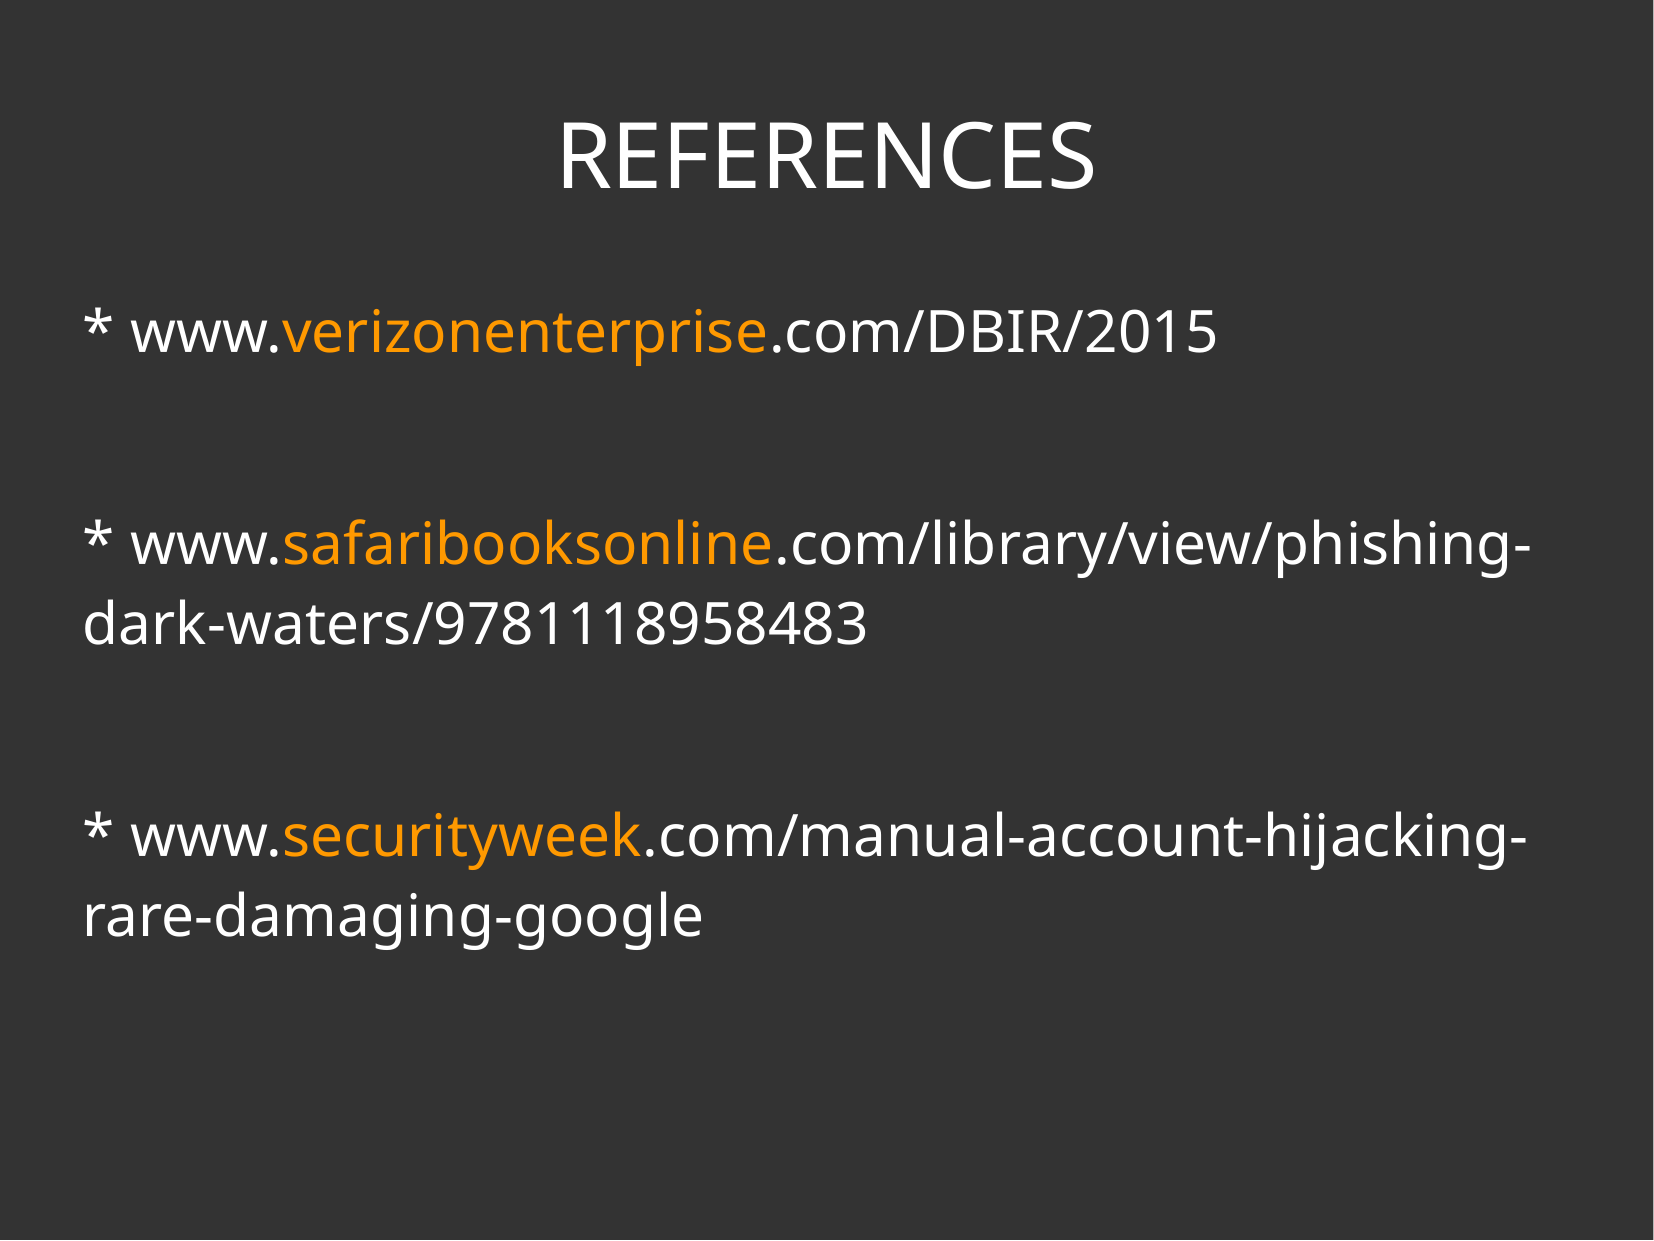

# REFERENCES
* www.verizonenterprise.com/DBIR/2015
* www.safaribooksonline.com/library/view/phishing-dark-waters/9781118958483
* www.securityweek.com/manual-account-hijacking-rare-damaging-google